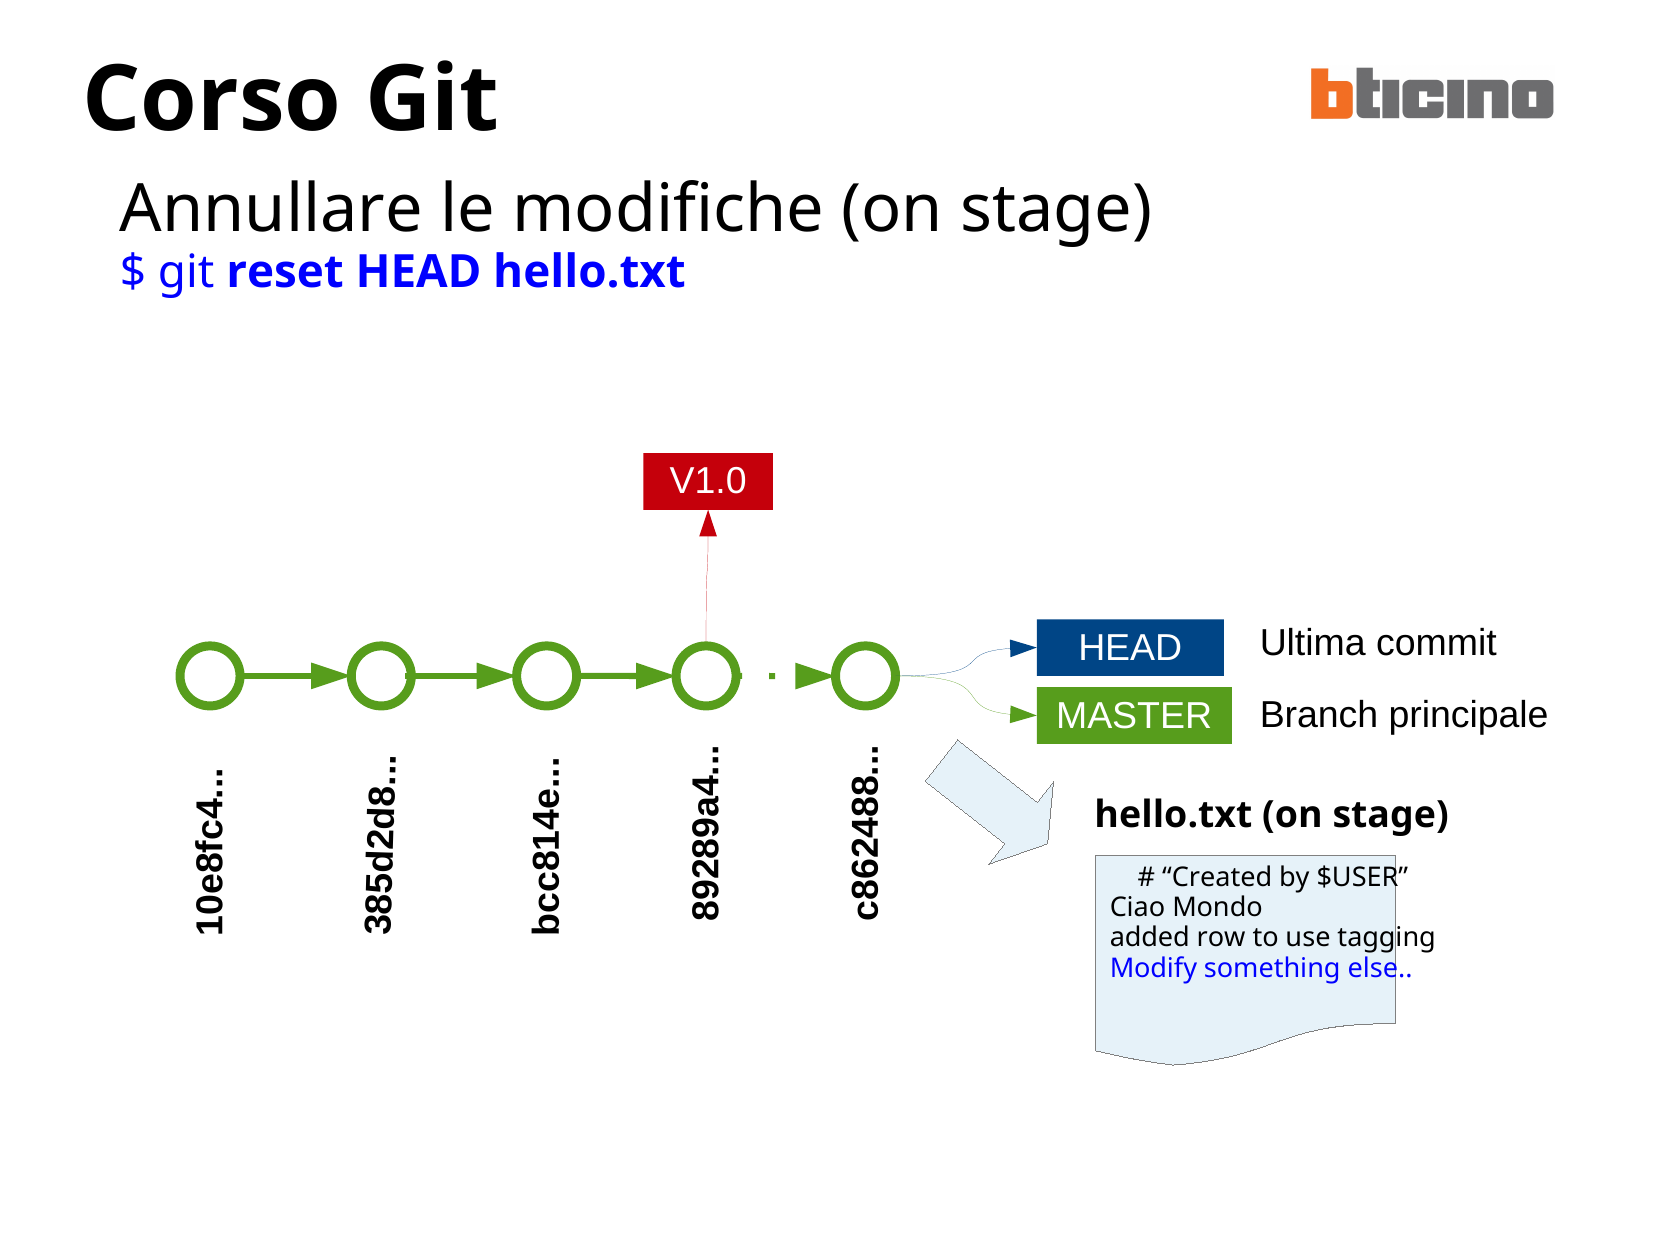

# Corso Git
Annullare le modifiche (on stage)
$ git reset HEAD hello.txt
V1.0
Ultima commit
HEAD
Branch principale
MASTER
hello.txt (on stage)
89289a4...
c862488...
10e8fc4...
385d2d8...
bcc814e...
# “Created by $USER”
Ciao Mondo
added row to use tagging
Modify something else..